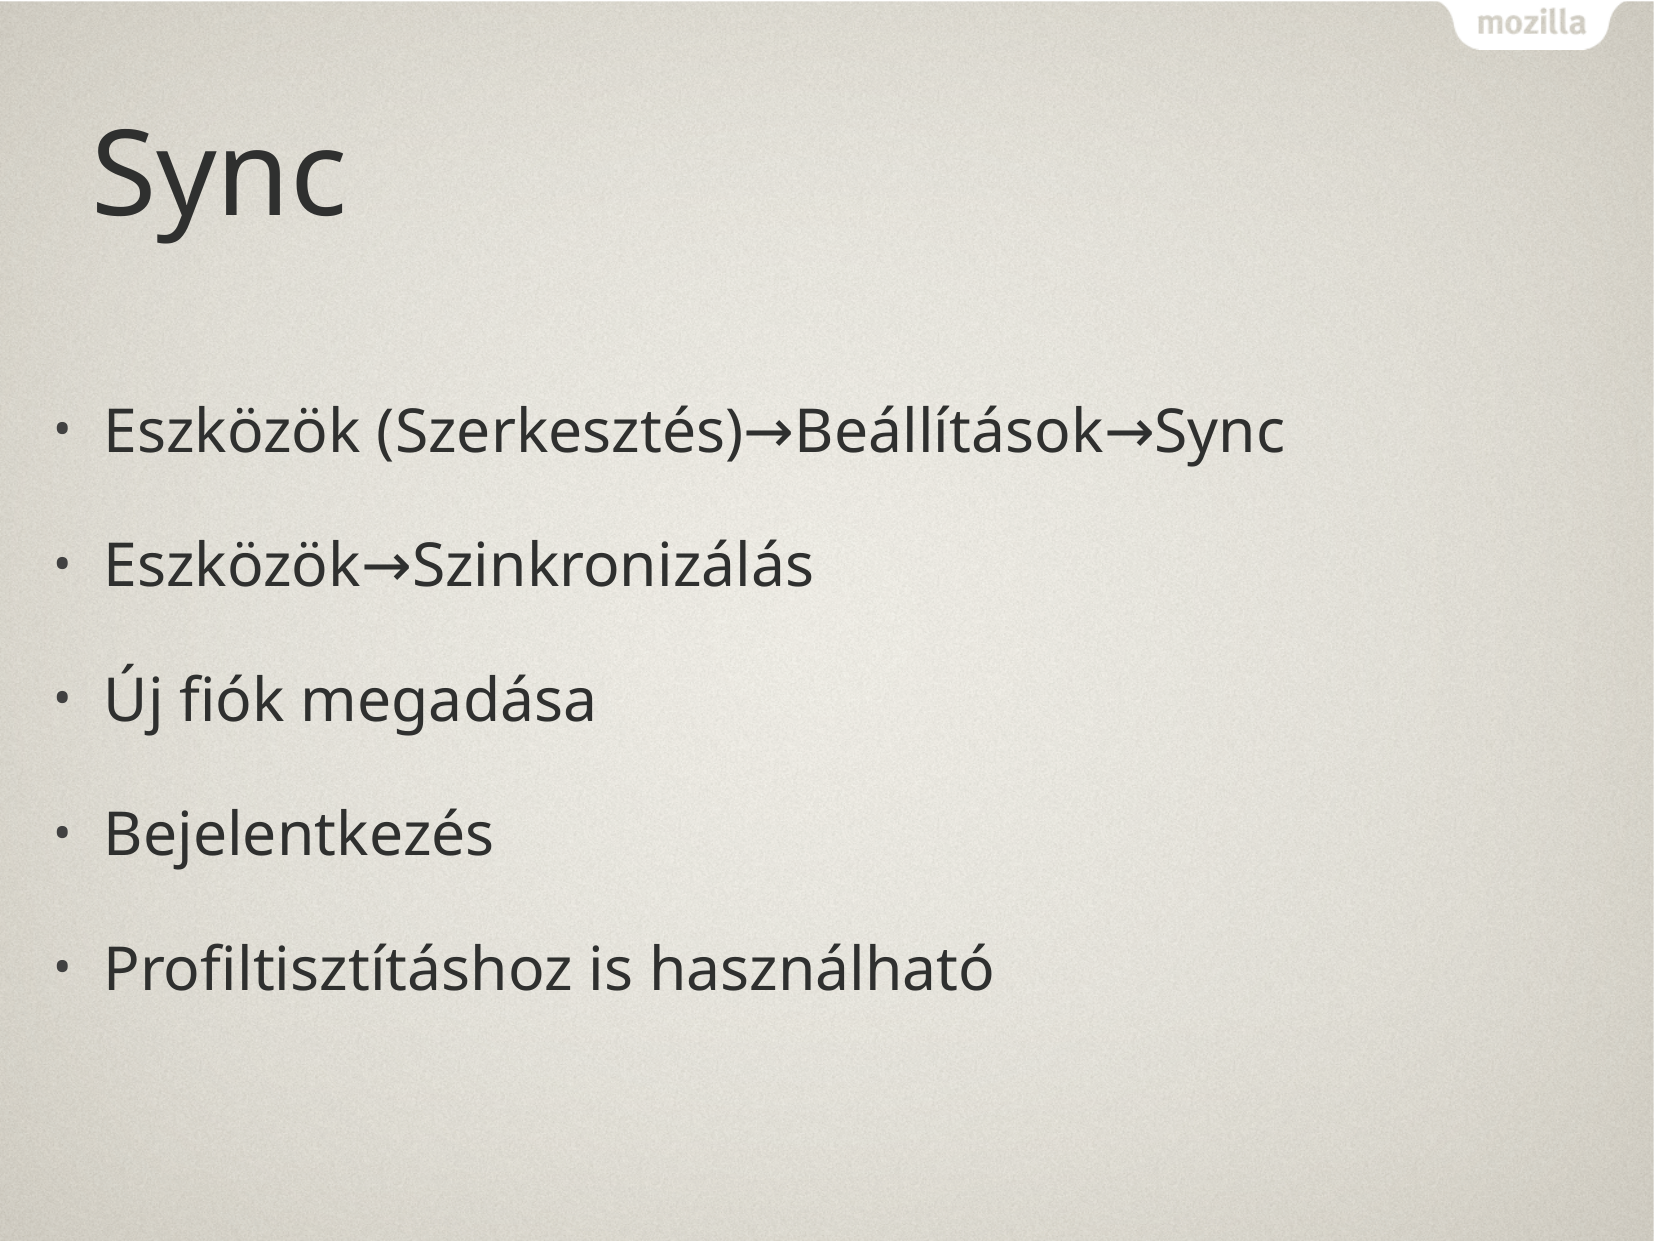

# Sync
Eszközök (Szerkesztés)→Beállítások→Sync
Eszközök→Szinkronizálás
Új fiók megadása
Bejelentkezés
Profiltisztításhoz is használható